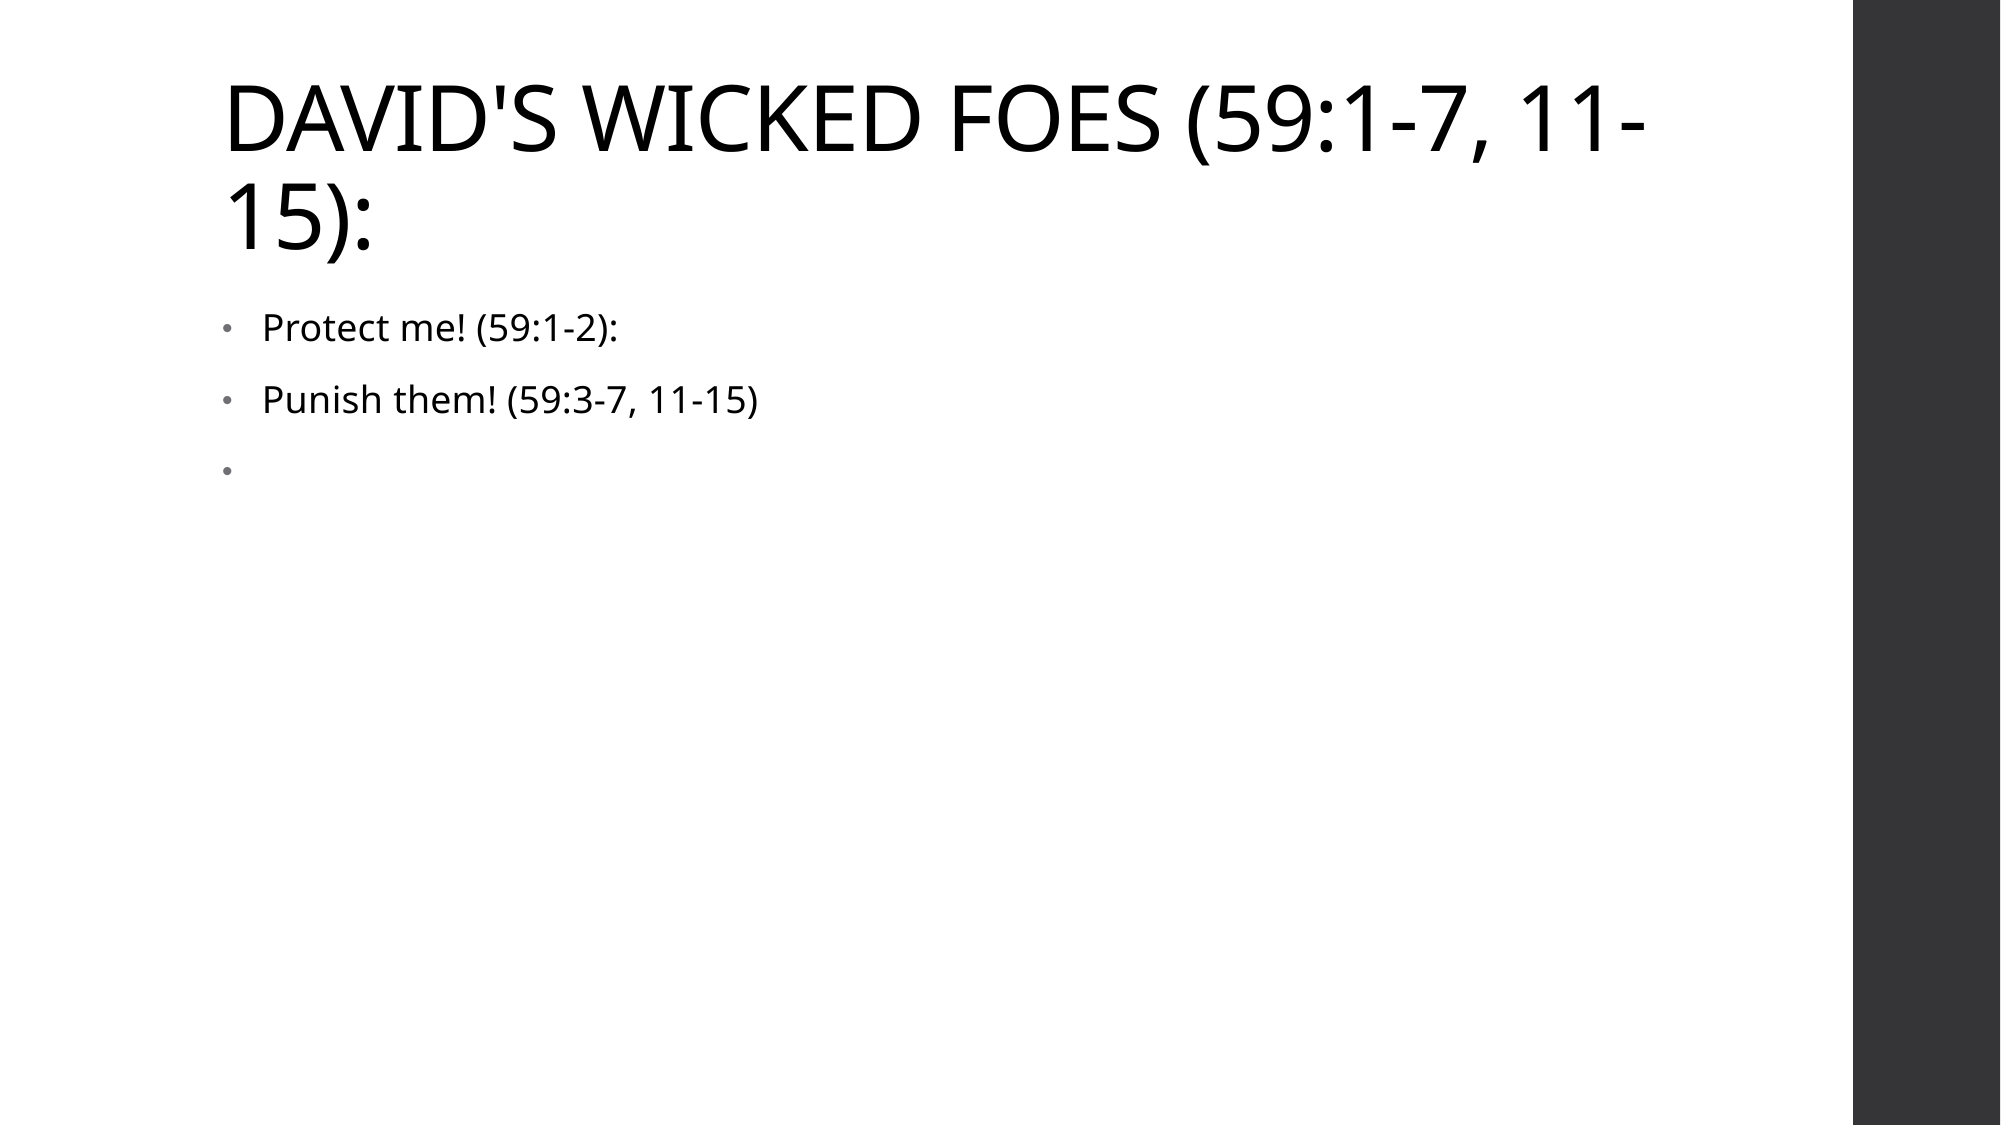

# DAVID'S WICKED FOES (59:1-7, 11-15):
 Protect me! (59:1-2):
 Punish them! (59:3-7, 11-15)